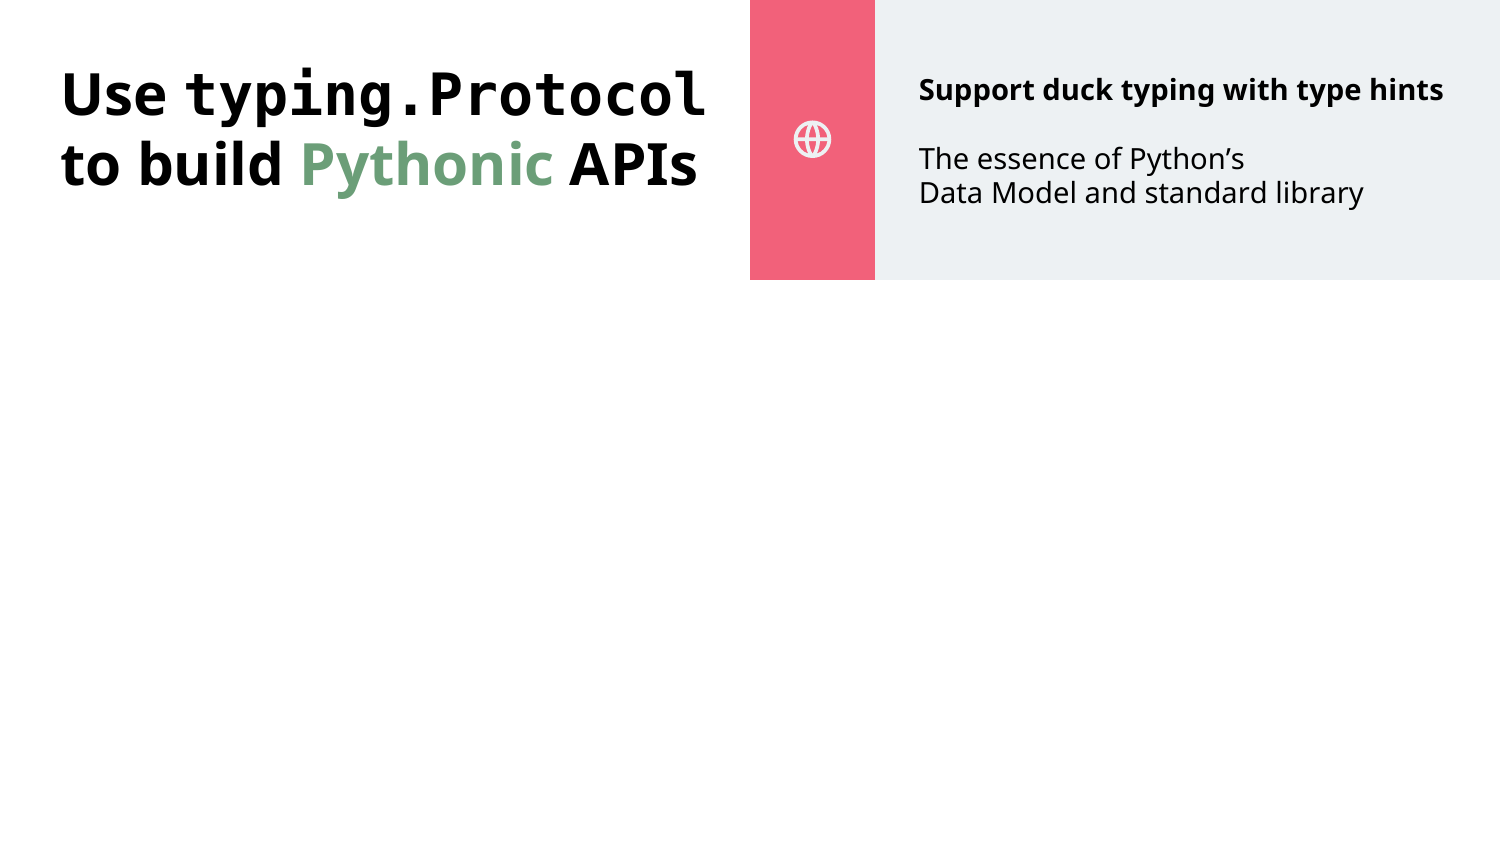

Use typing.Protocol
Support duck typing with type hints
to build Pythonic APIs
The essence of Python’s
Data Model and standard library
Follow the
Interface Segregation Principle
Client code should not be forced to
depend on methods it does not use
Prefer narrow protocols
Single method protocols should be the
most common. Sometimes, two
65